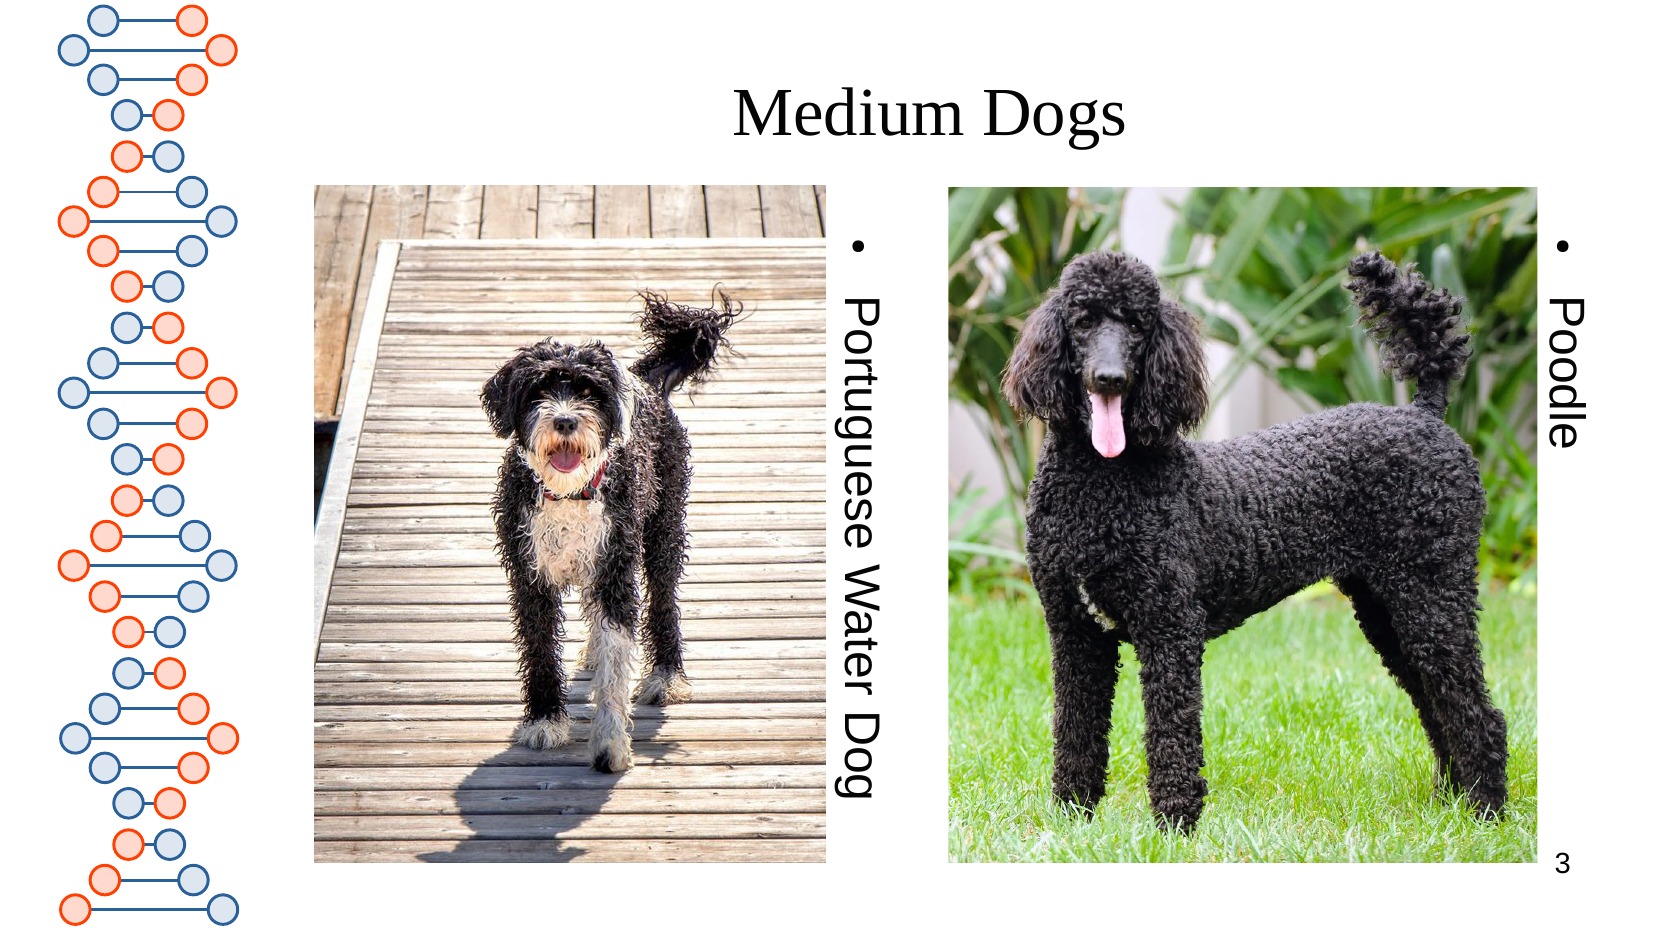

# Medium Dogs
Portuguese Water Dog
Poodle
3